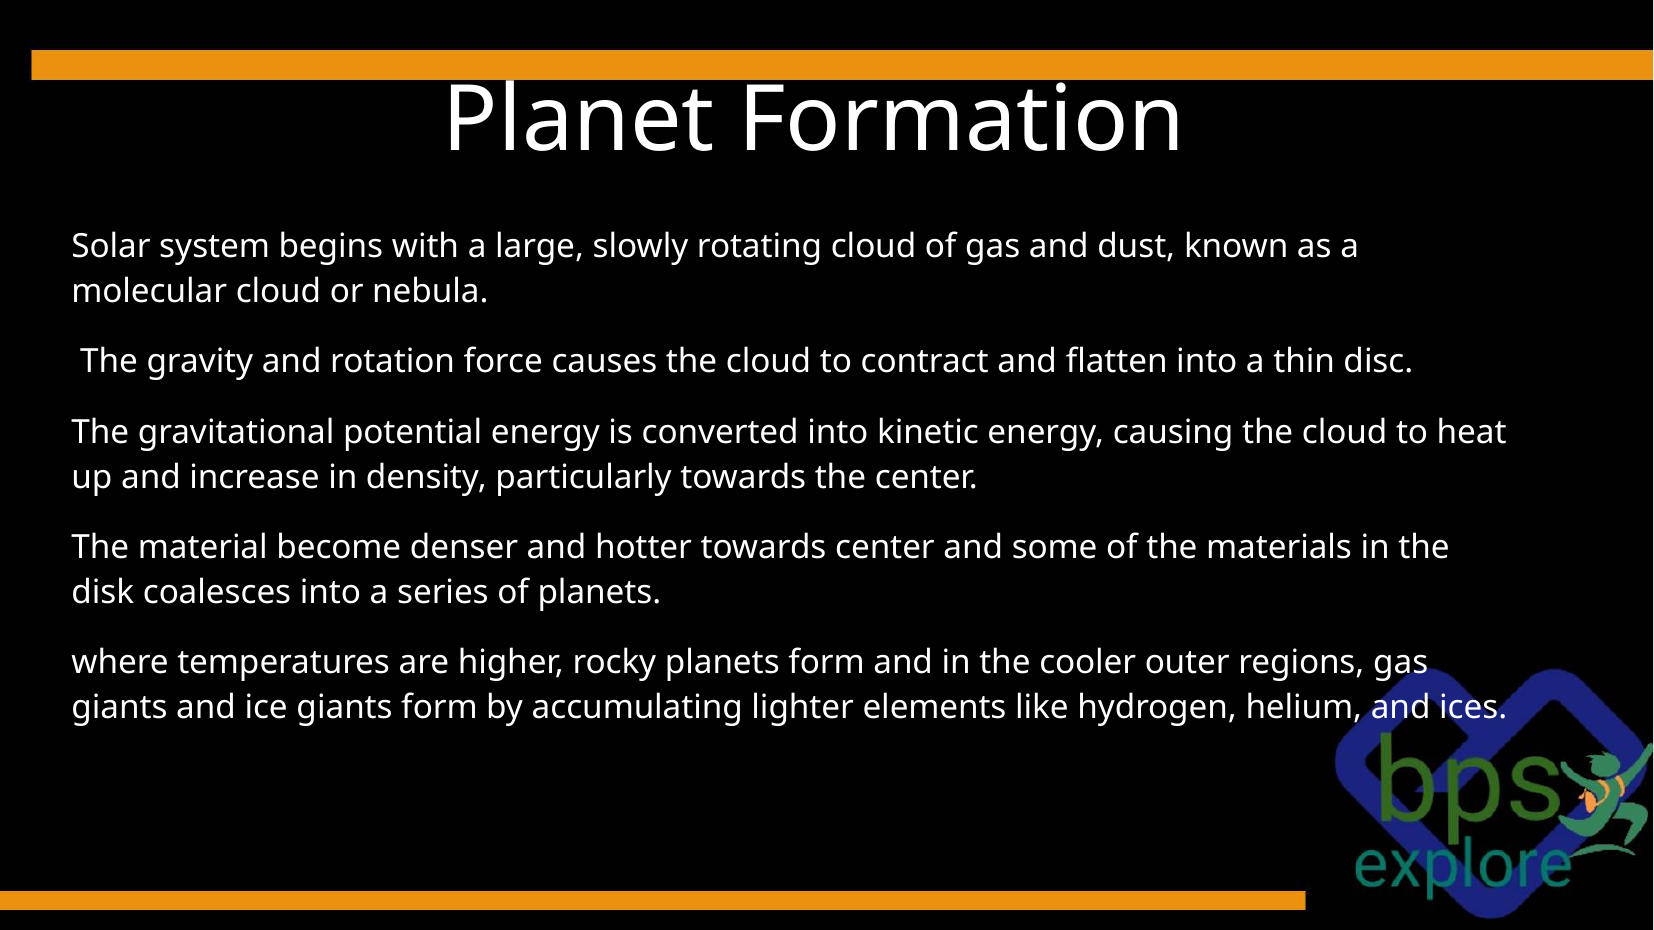

# Planet Formation
Solar system begins with a large, slowly rotating cloud of gas and dust, known as a molecular cloud or nebula.
 The gravity and rotation force causes the cloud to contract and flatten into a thin disc.
The gravitational potential energy is converted into kinetic energy, causing the cloud to heat up and increase in density, particularly towards the center.
The material become denser and hotter towards center and some of the materials in the disk coalesces into a series of planets.
where temperatures are higher, rocky planets form and in the cooler outer regions, gas giants and ice giants form by accumulating lighter elements like hydrogen, helium, and ices.